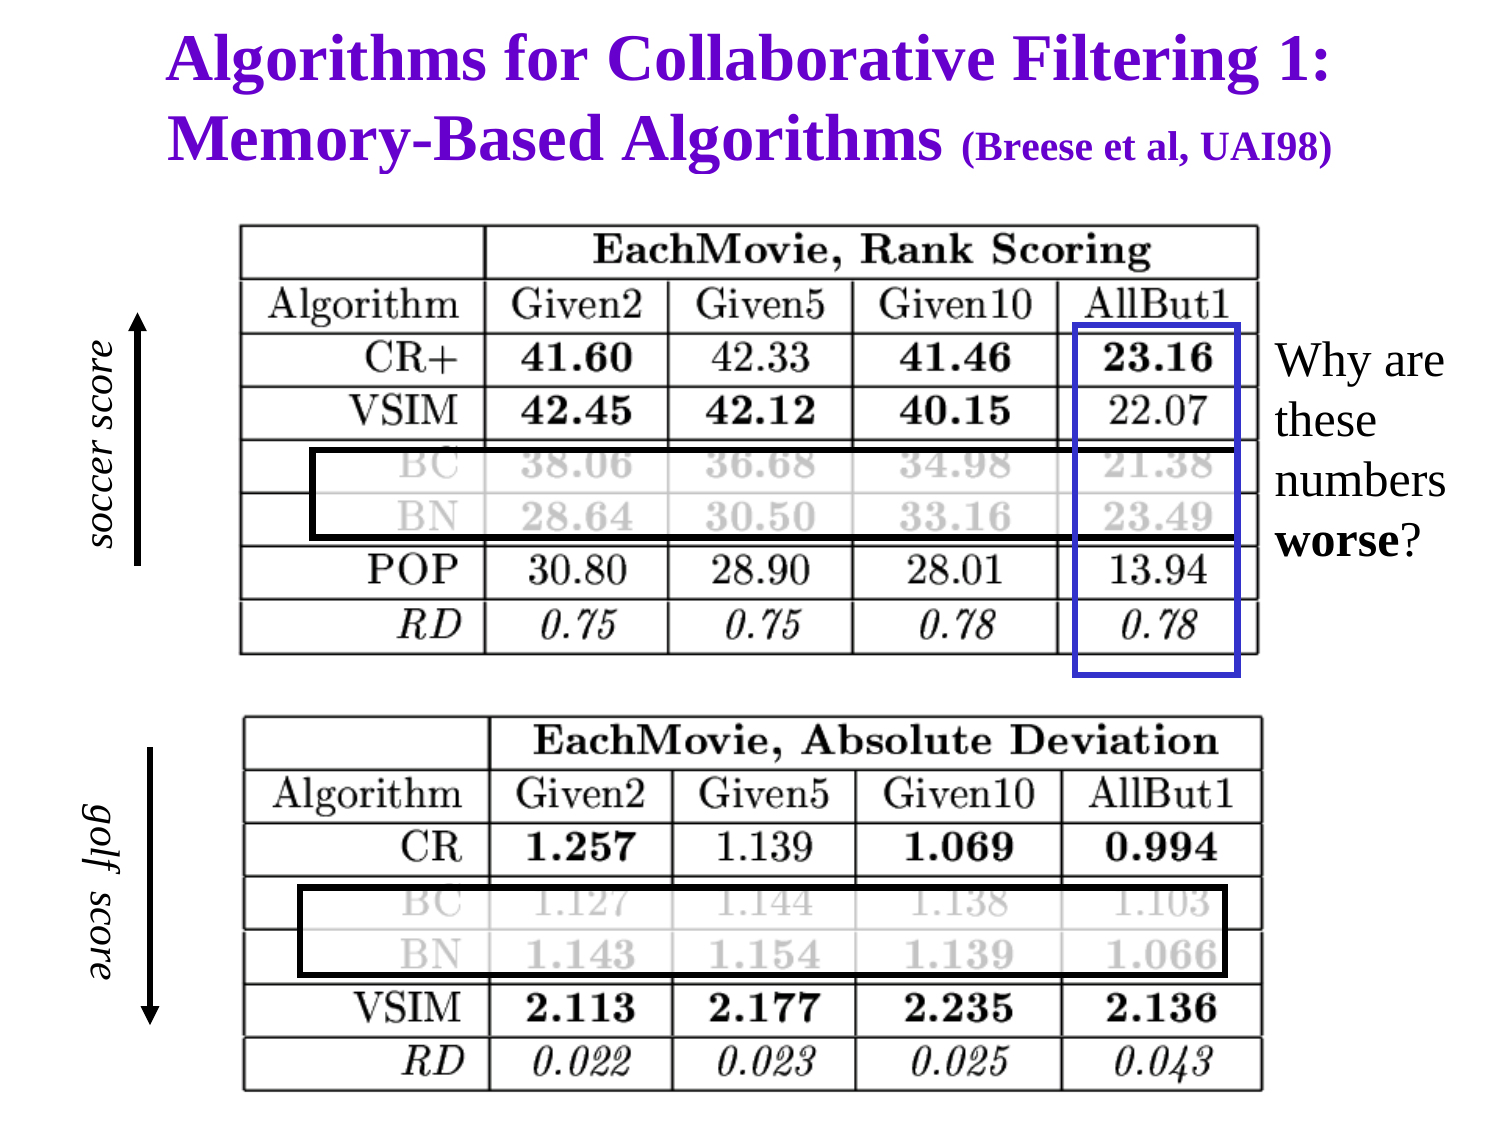

# Algorithms for Collaborative Filtering 1: Memory-Based Algorithms (Breese et al, UAI98)
Why are these numbers worse?
soccer score
golf score